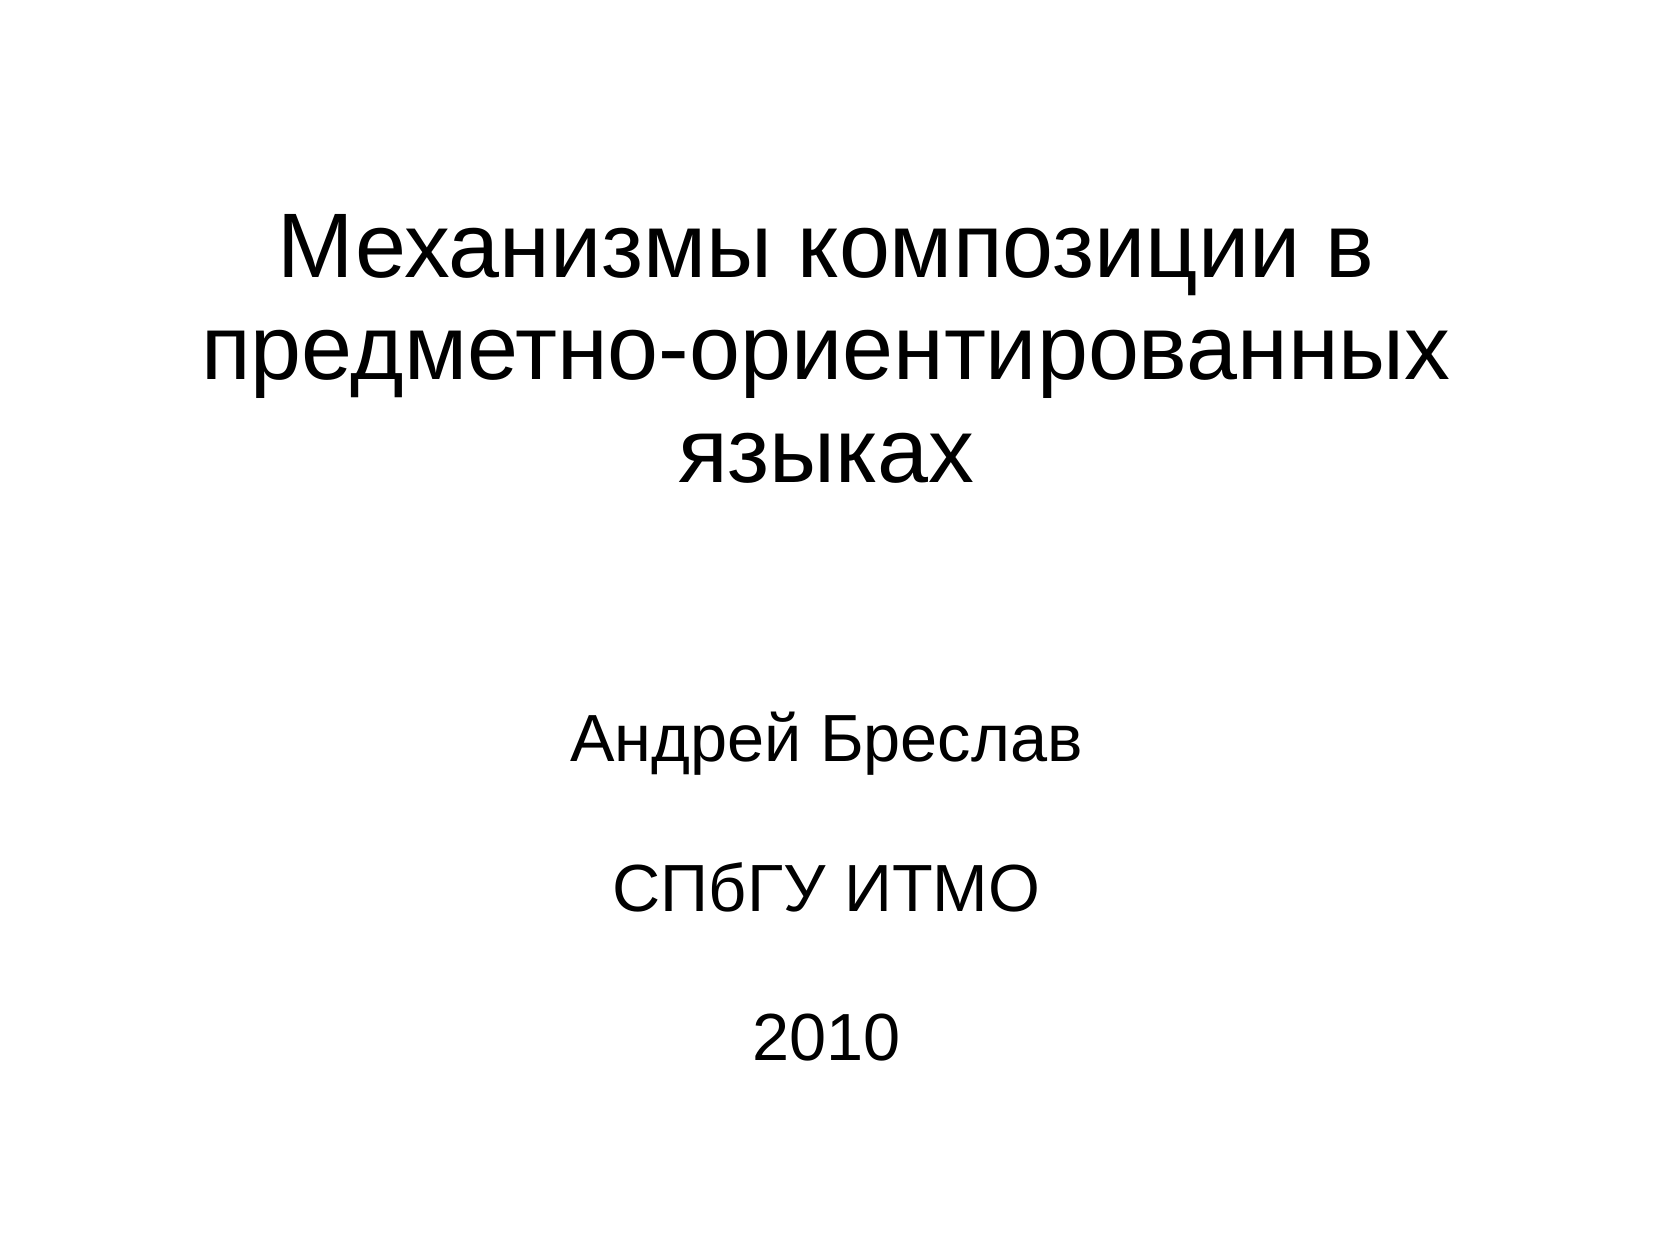

# Механизмы композиции в предметно-ориентированных языках
Андрей Бреслав
СПбГУ ИТМО
2010